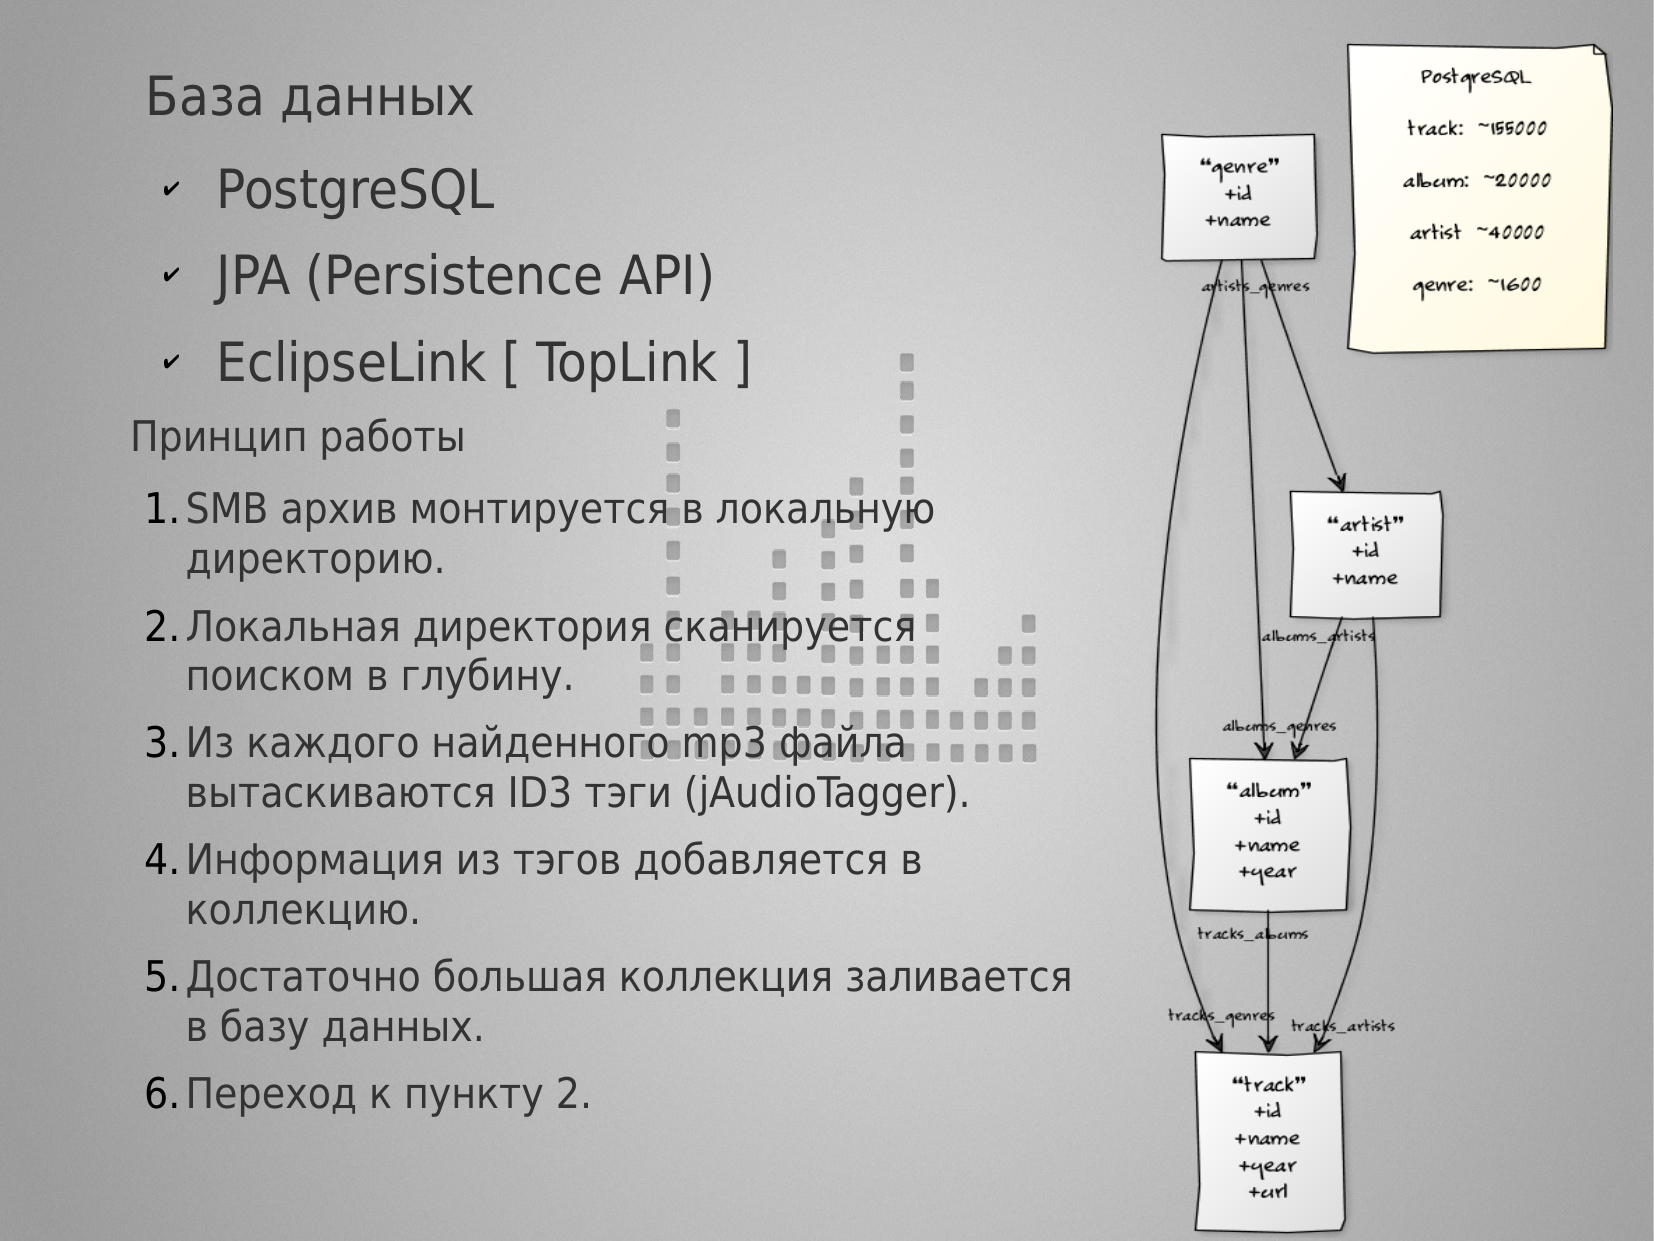

# База данных
PostgreSQL
JPA (Persistence API)
EclipseLink [ TopLink ]
Принцип работы
SMB архив монтируется в локальную директорию.
Локальная директория сканируется поиском в глубину.
Из каждого найденного mp3 файла вытаскиваются ID3 тэги (jAudioTagger).
Информация из тэгов добавляется в коллекцию.
Достаточно большая коллекция заливается в базу данных.
Переход к пункту 2.